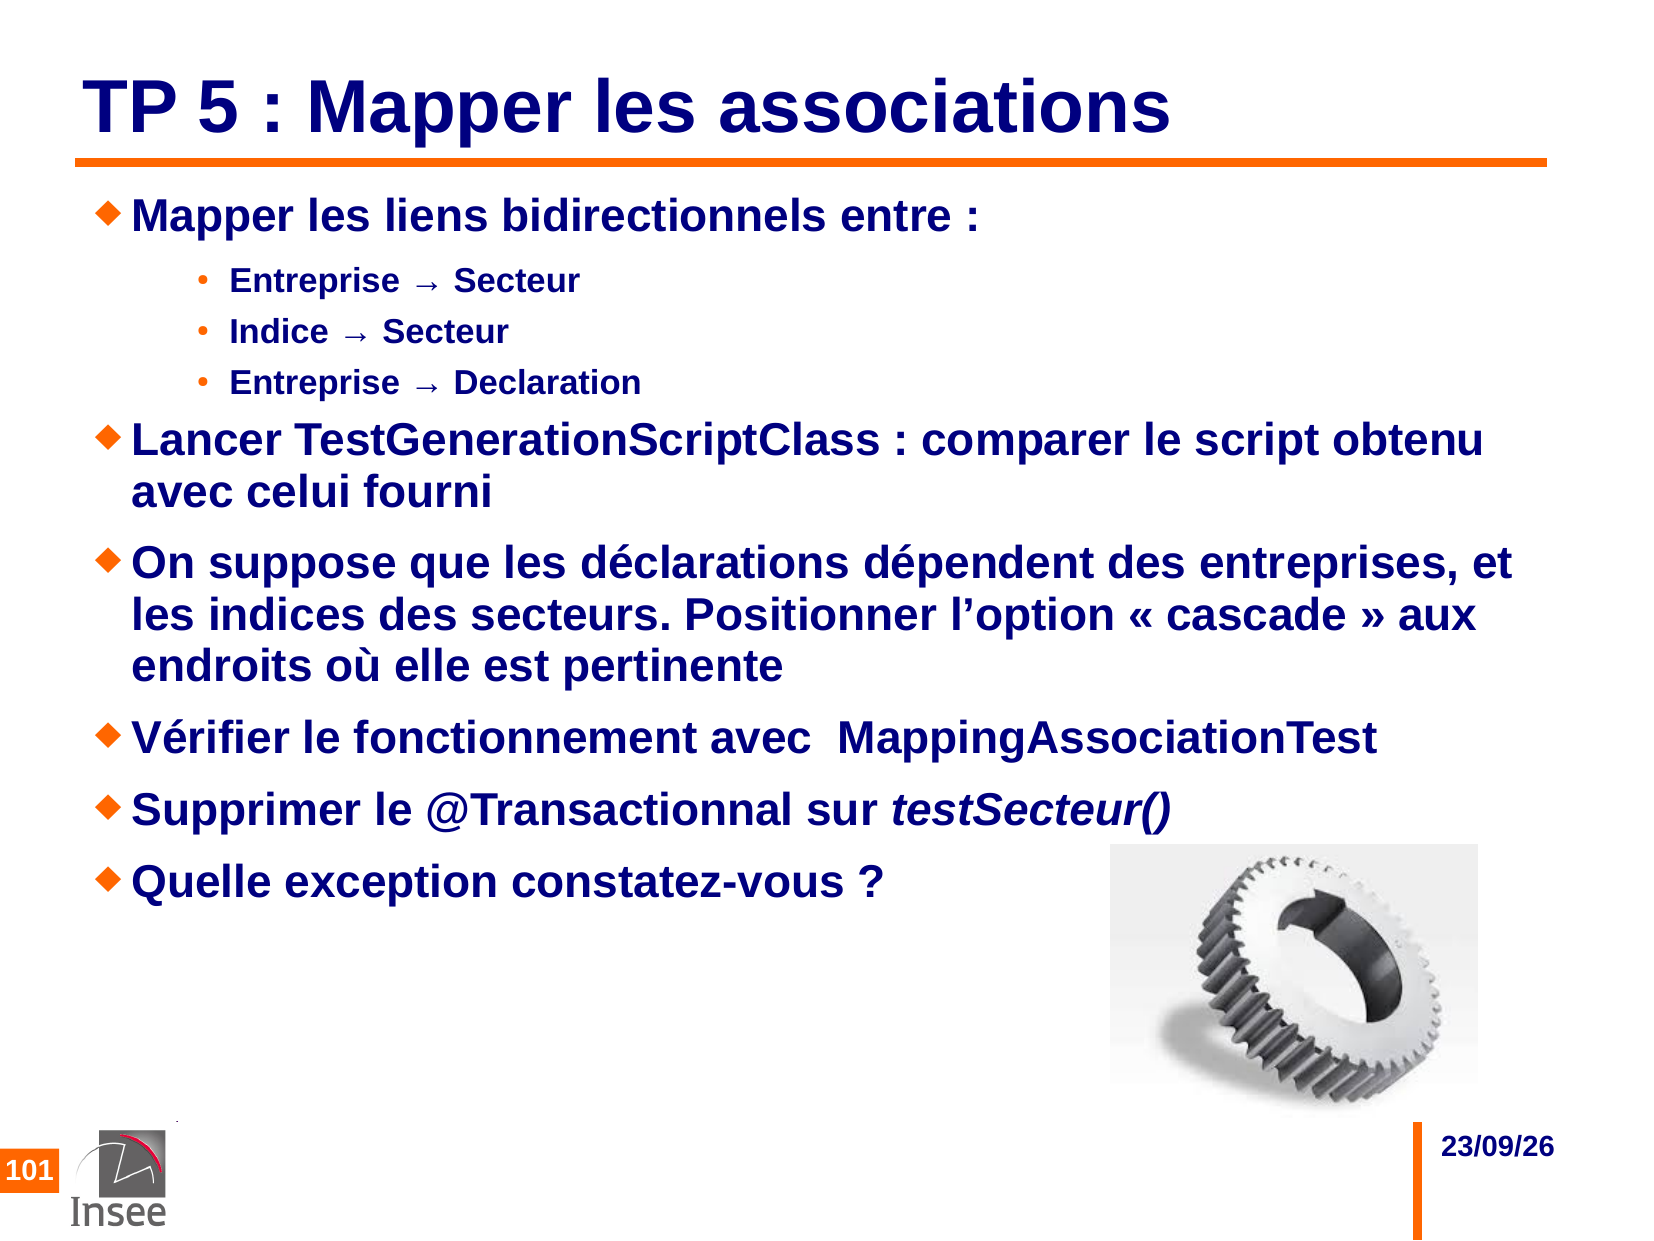

# TP 5 : Mapper les associations
Mapper les liens bidirectionnels entre :
Entreprise → Secteur
Indice → Secteur
Entreprise → Declaration
Lancer TestGenerationScriptClass : comparer le script obtenu avec celui fourni
On suppose que les déclarations dépendent des entreprises, et les indices des secteurs. Positionner l’option « cascade » aux endroits où elle est pertinente
Vérifier le fonctionnement avec MappingAssociationTest
Supprimer le @Transactionnal sur testSecteur()
Quelle exception constatez-vous ?
101